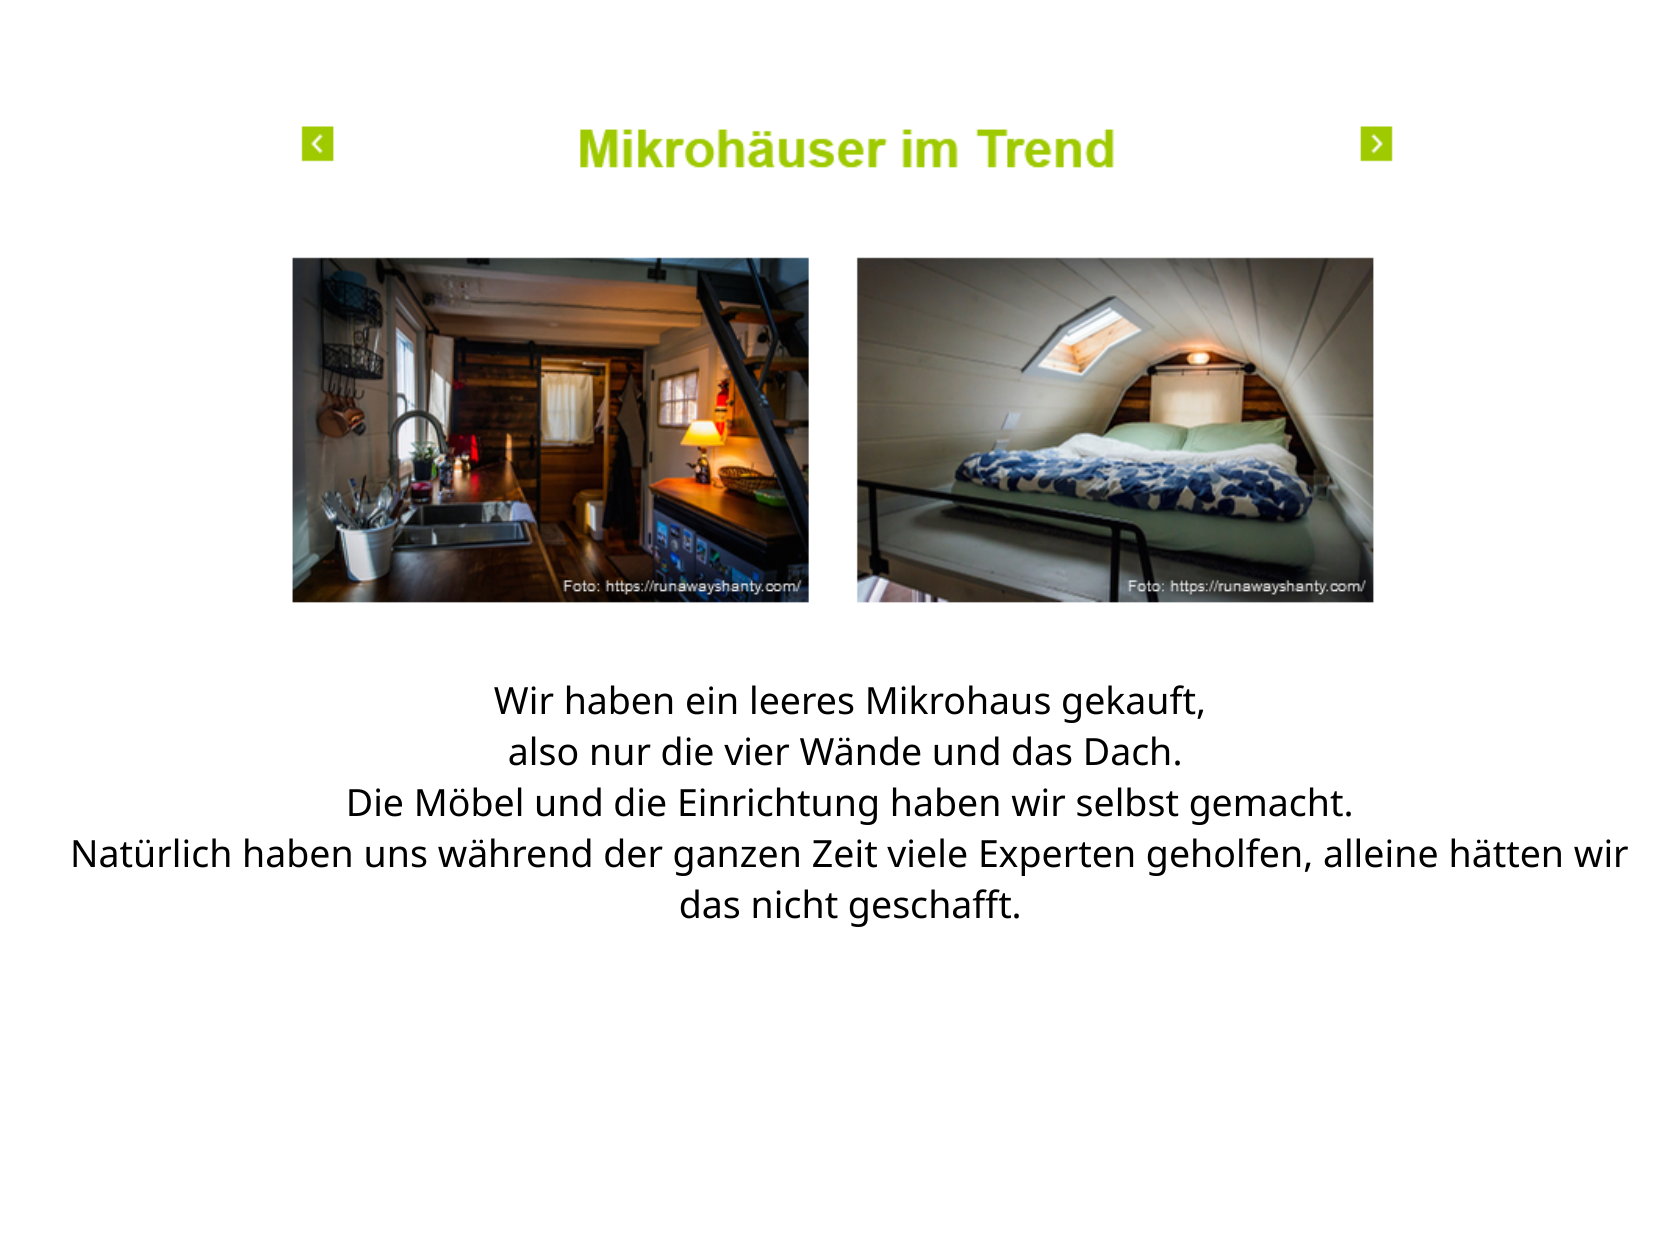

# Wir haben ein leeres Mikrohaus gekauft, also nur die vier Wände und das Dach. Die Möbel und die Einrichtung haben wir selbst gemacht. Natürlich haben uns während der ganzen Zeit viele Experten geholfen, alleine hätten wir das nicht geschafft.